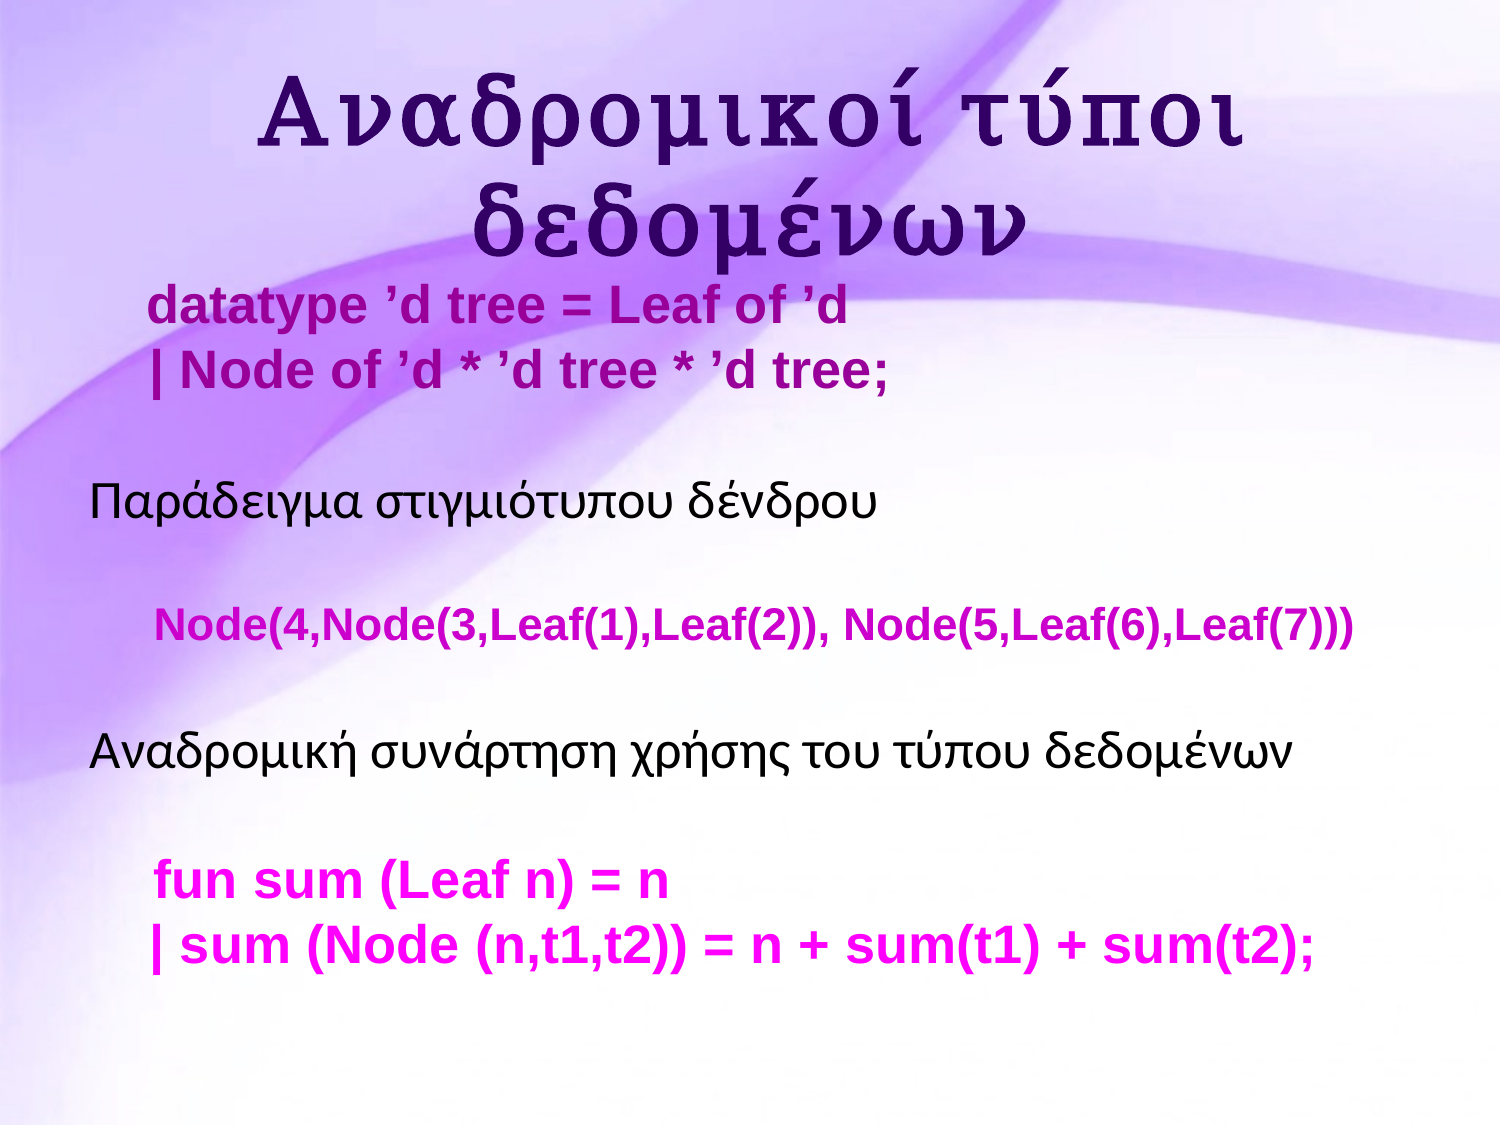

# Αναδρομικοί τύποι δεδομένων
datatype ’d tree = Leaf of ’d
 | Node of ’d * ’d tree * ’d tree;
Παράδειγμα στιγμιότυπου δένδρου
 Node(4,Node(3,Leaf(1),Leaf(2)), Node(5,Leaf(6),Leaf(7)))
Αναδρομική συνάρτηση χρήσης του τύπου δεδομένων
 fun sum (Leaf n) = n
 | sum (Node (n,t1,t2)) = n + sum(t1) + sum(t2);